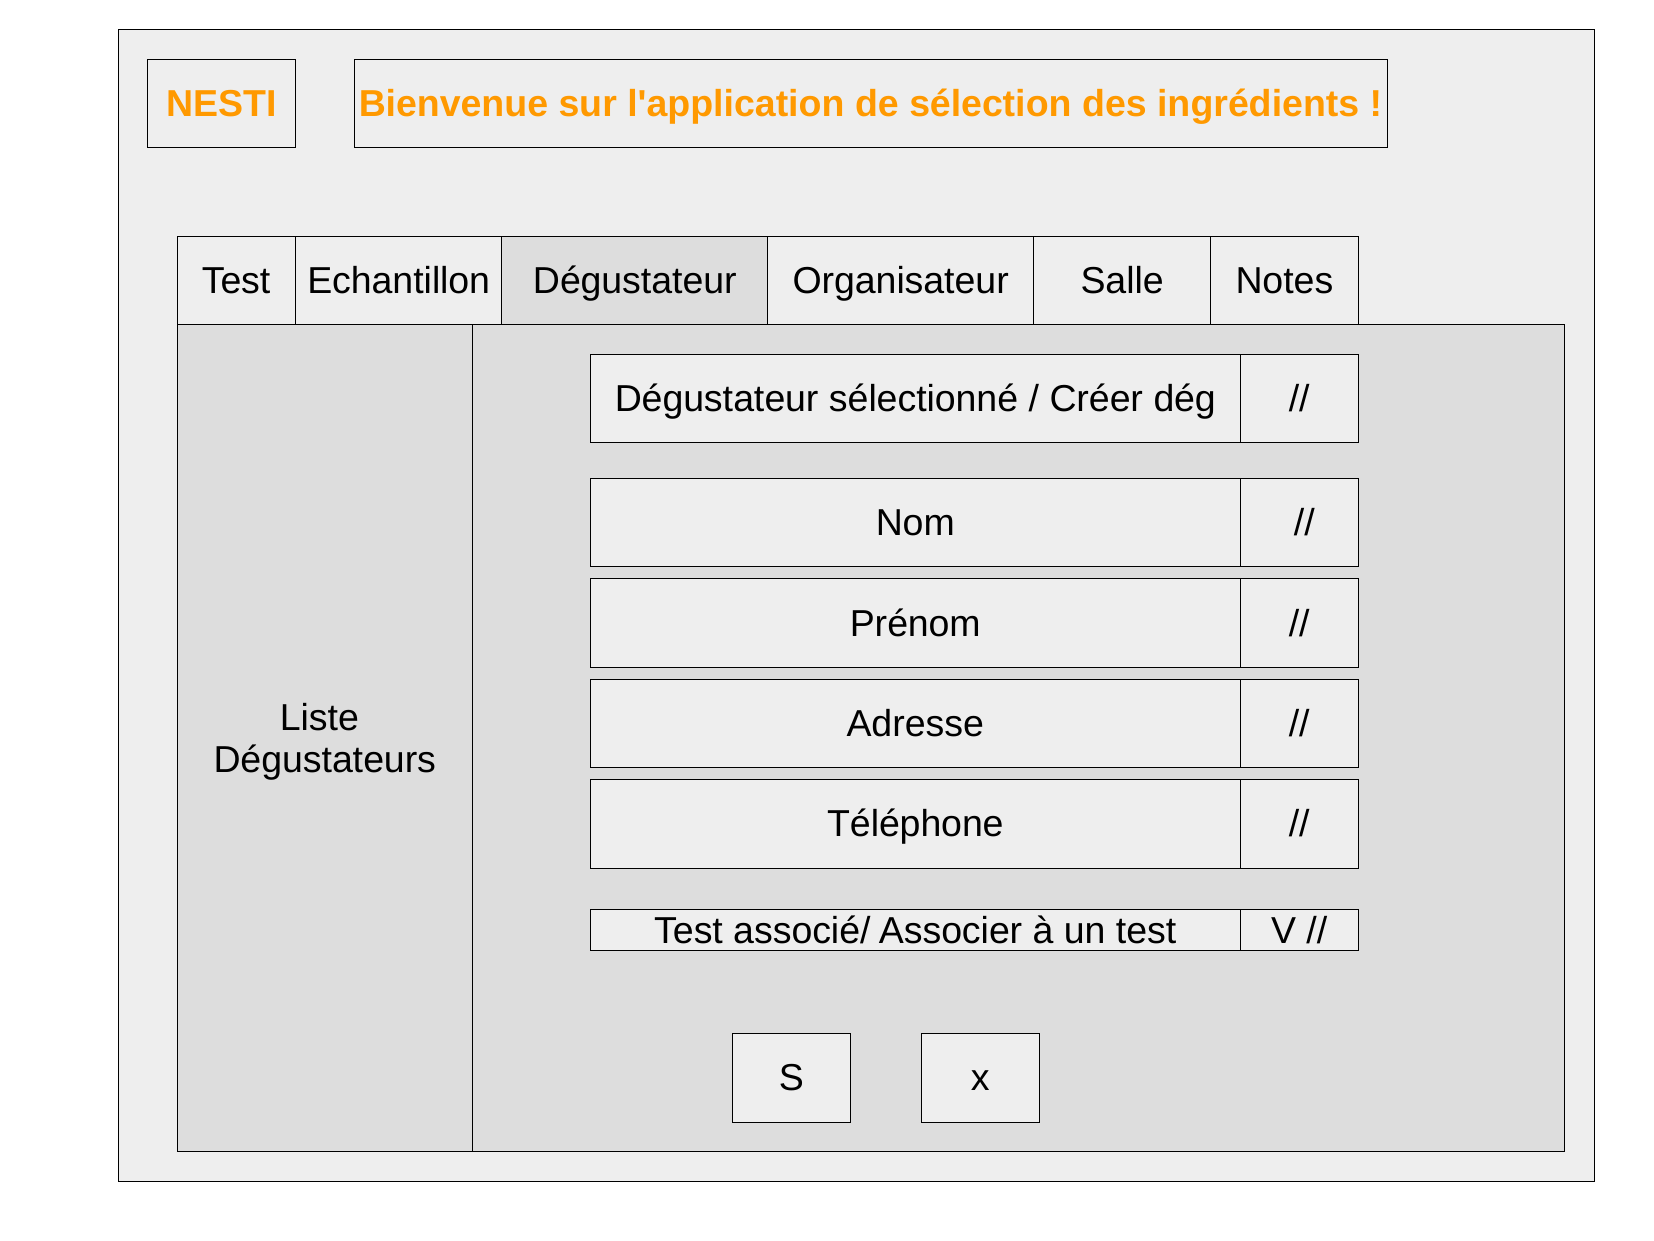

NESTI
Bienvenue sur l'application de sélection des ingrédients !
Test
Echantillon
Dégustateur
Organisateur
Salle
Notes
Liste
Dégustateurs
Dégustateur sélectionné / Créer dég
//
Nom
 //
Prénom
//
Adresse
//
Téléphone
//
Test associé/ Associer à un test
V //
S
x